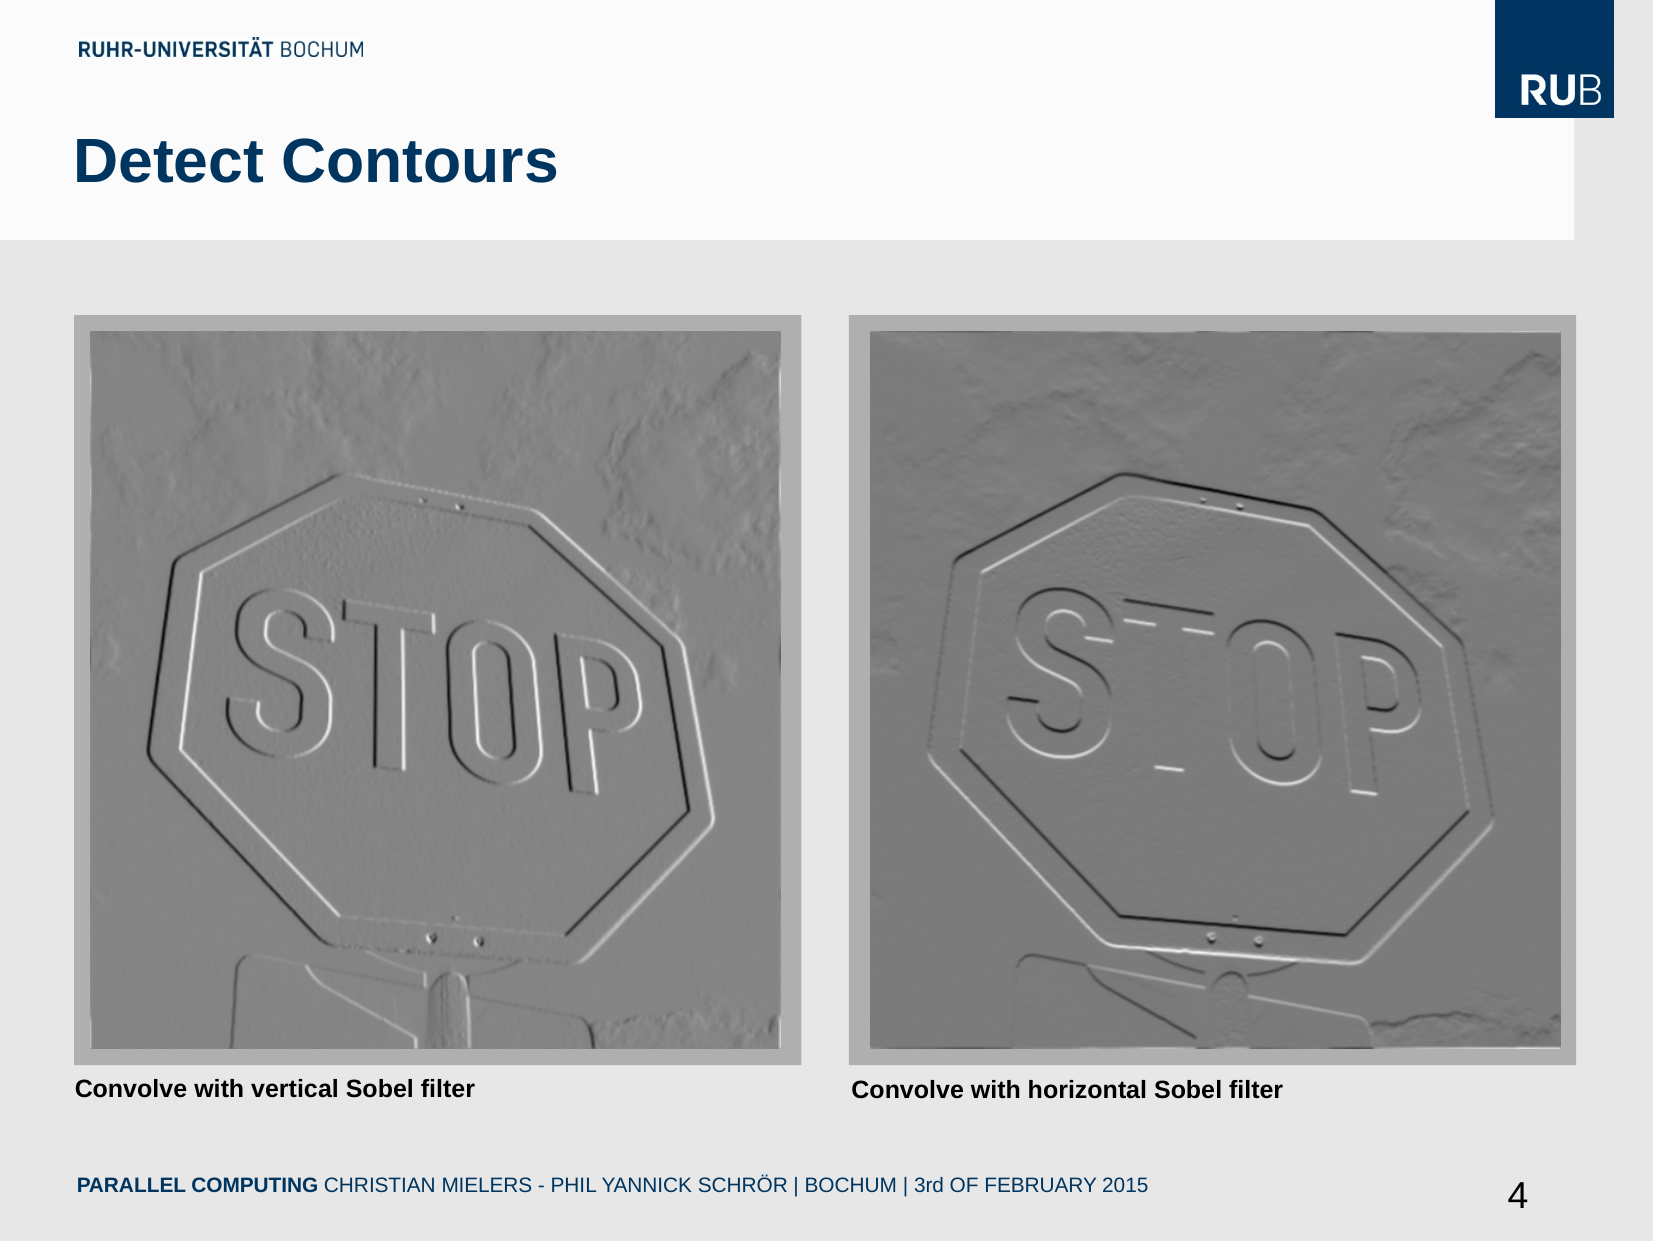

Detect Contours
Convolve with vertical Sobel filter
Convolve with horizontal Sobel filter
PARALLEL COMPUTING CHRISTIAN MIELERS - PHIL YANNICK SCHRÖR | BOCHUM | 3rd OF FEBRUARY 2015